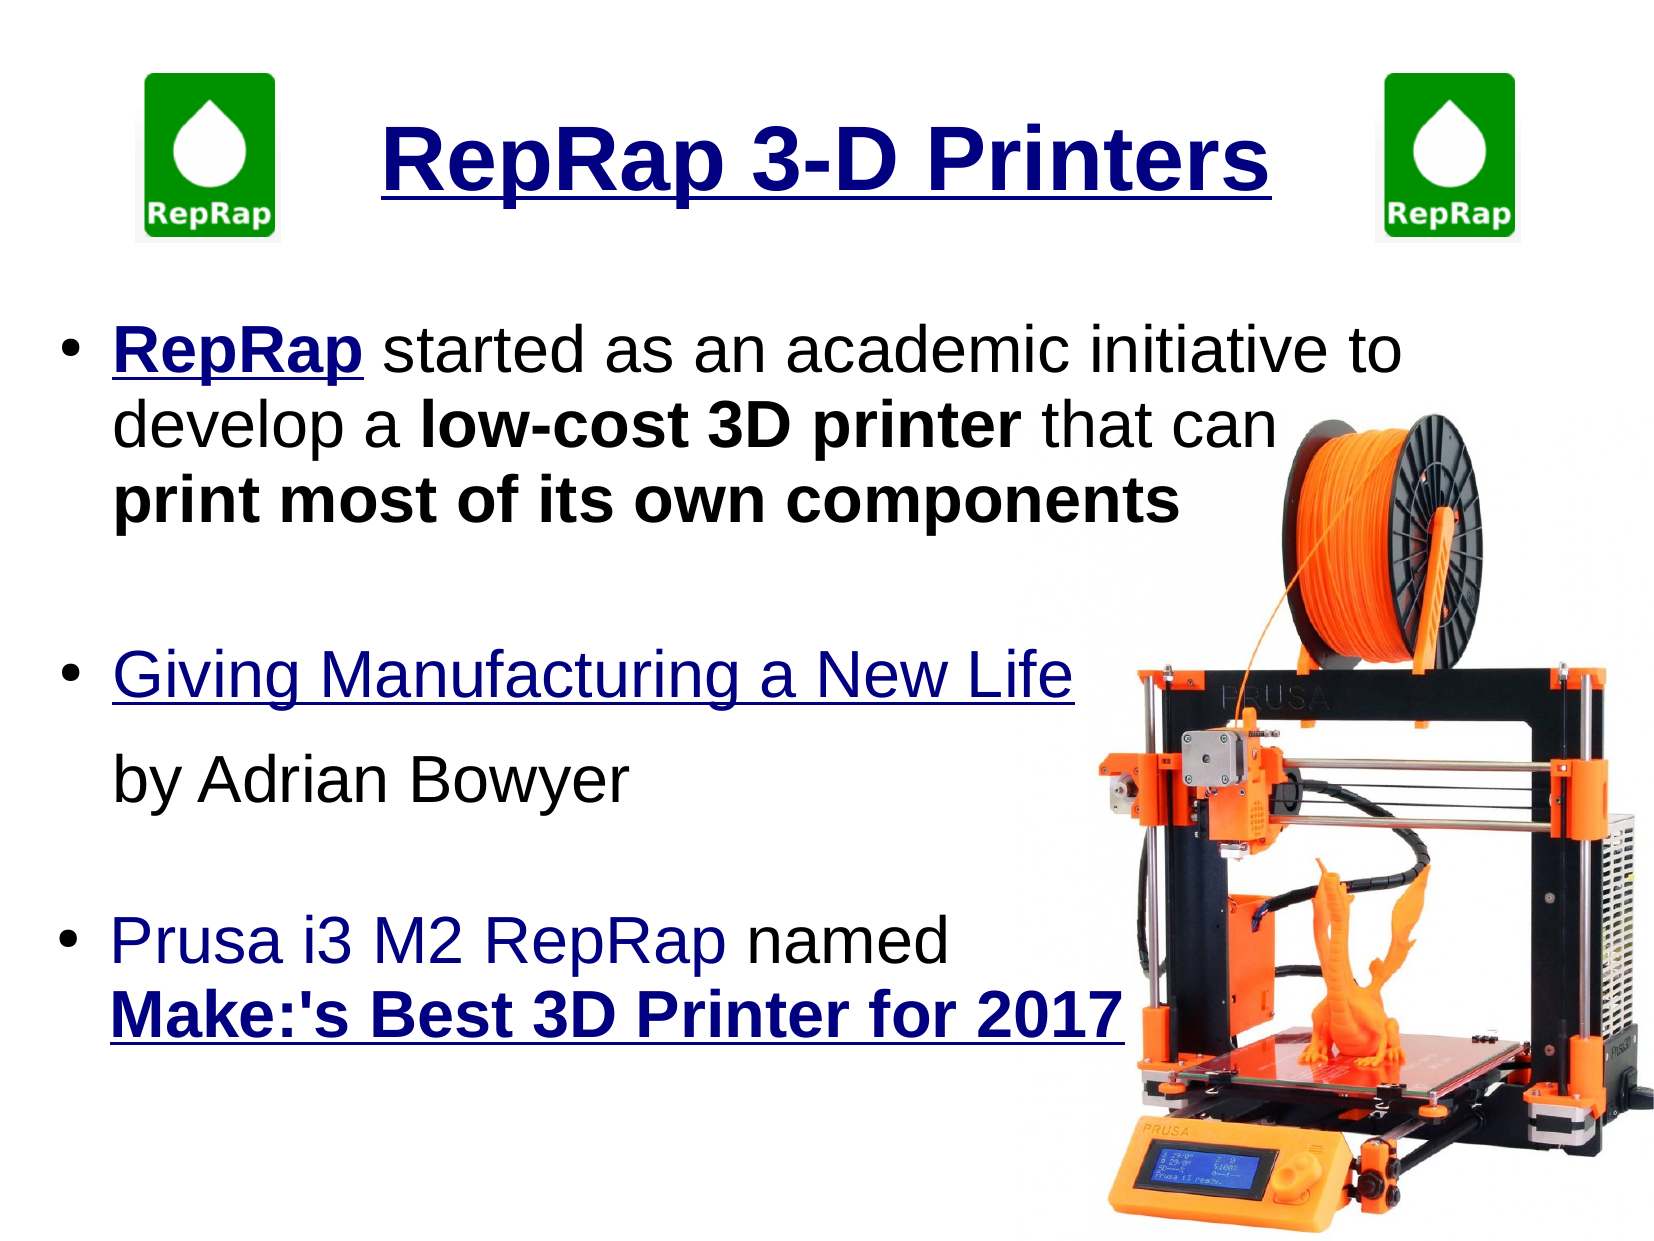

# RepRap 3-D Printers
RepRap started as an academic initiative to develop a low-cost 3D printer that can print most of its own components
Giving Manufacturing a New Life
by Adrian Bowyer
Prusa i3 M2 RepRap namedMake:'s Best 3D Printer for 2017